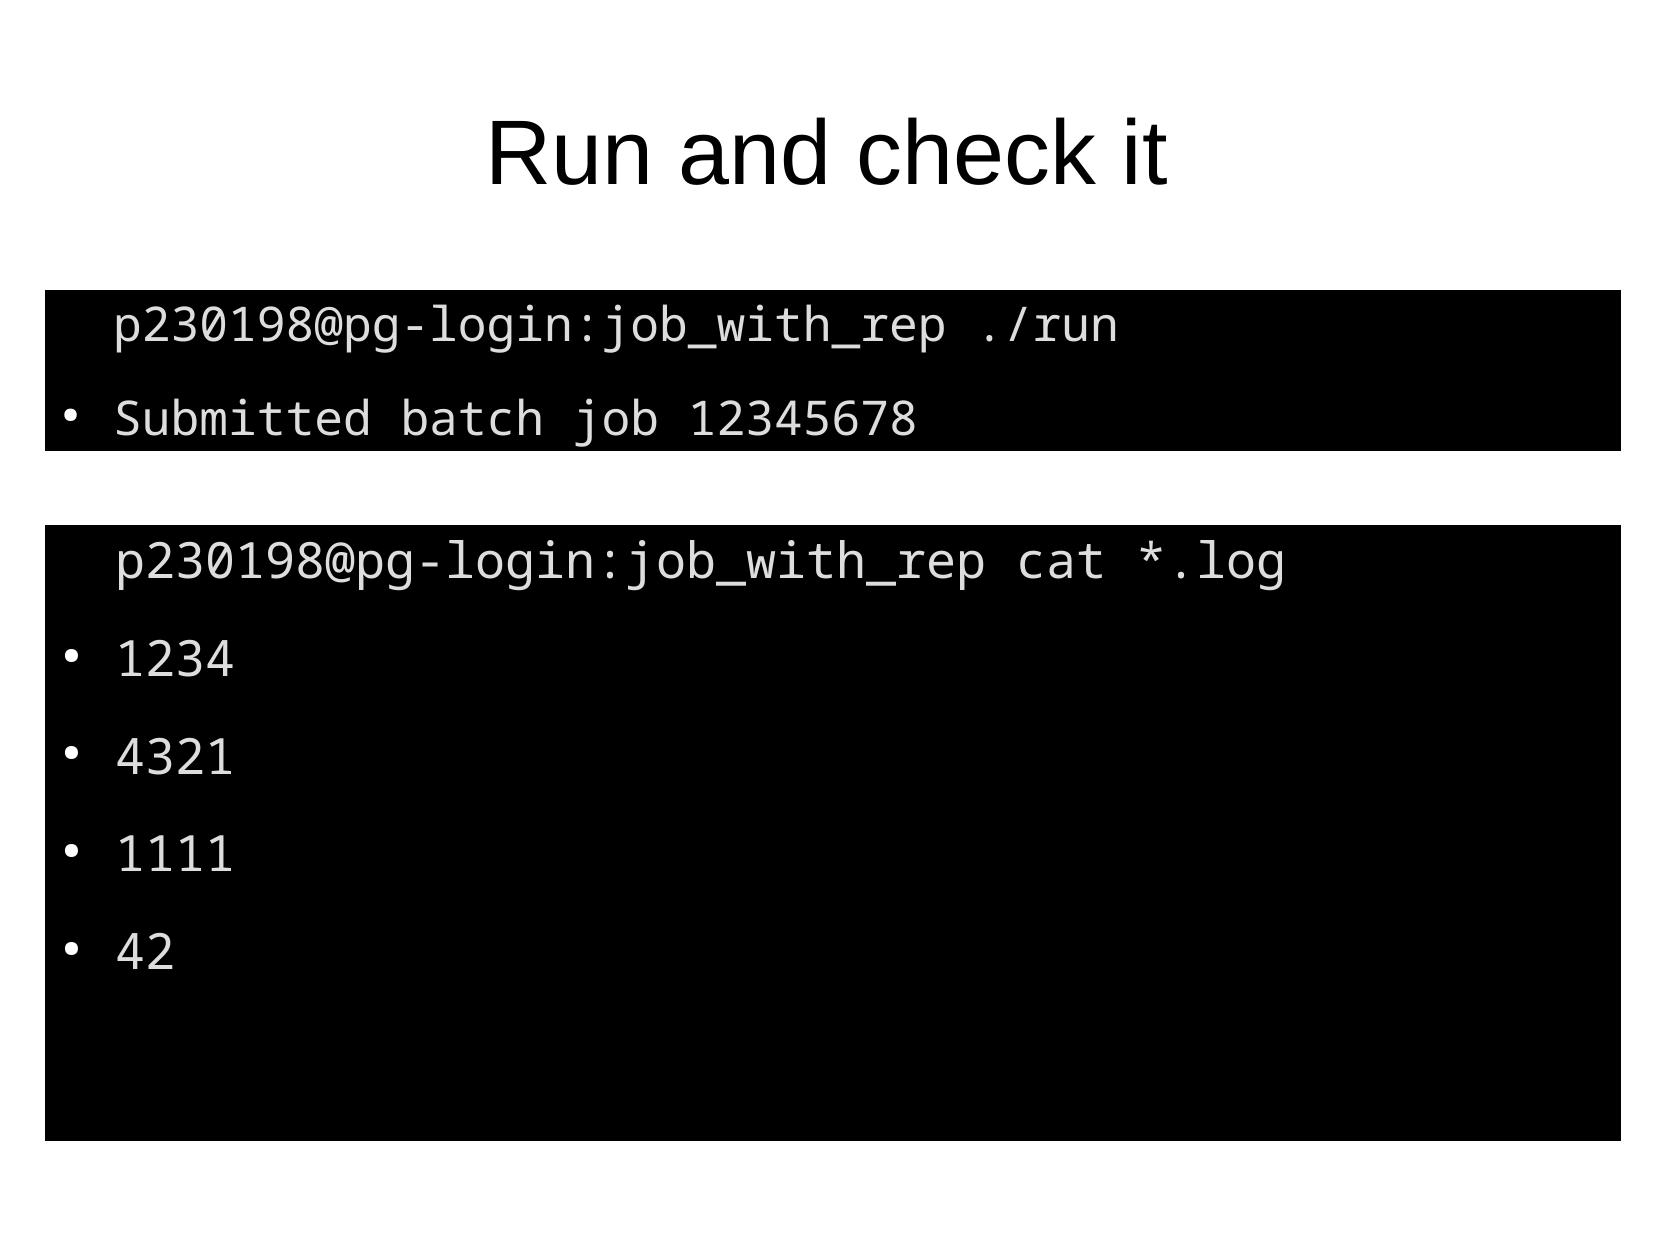

# Run and check it
p230198@pg-login:job_with_rep ./run
Submitted batch job 12345678
p230198@pg-login:job_with_rep cat *.log
1234
4321
1111
42